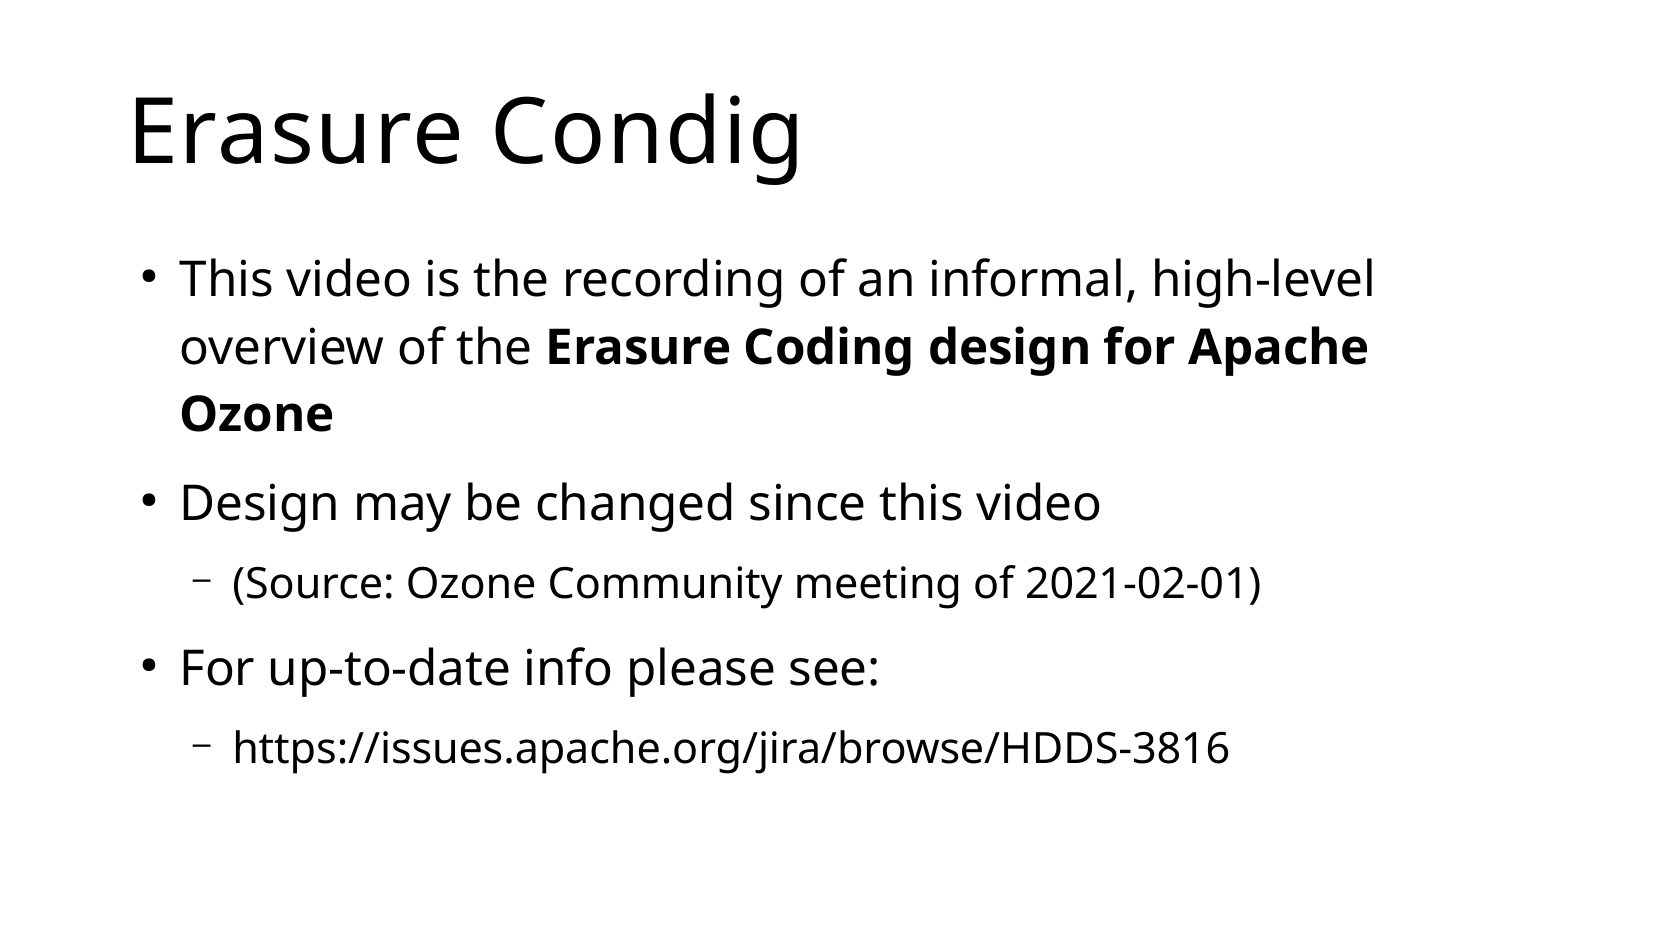

# Erasure Condig
This video is the recording of an informal, high-level overview of the Erasure Coding design for Apache Ozone
Design may be changed since this video
(Source: Ozone Community meeting of 2021-02-01)
For up-to-date info please see:
https://issues.apache.org/jira/browse/HDDS-3816